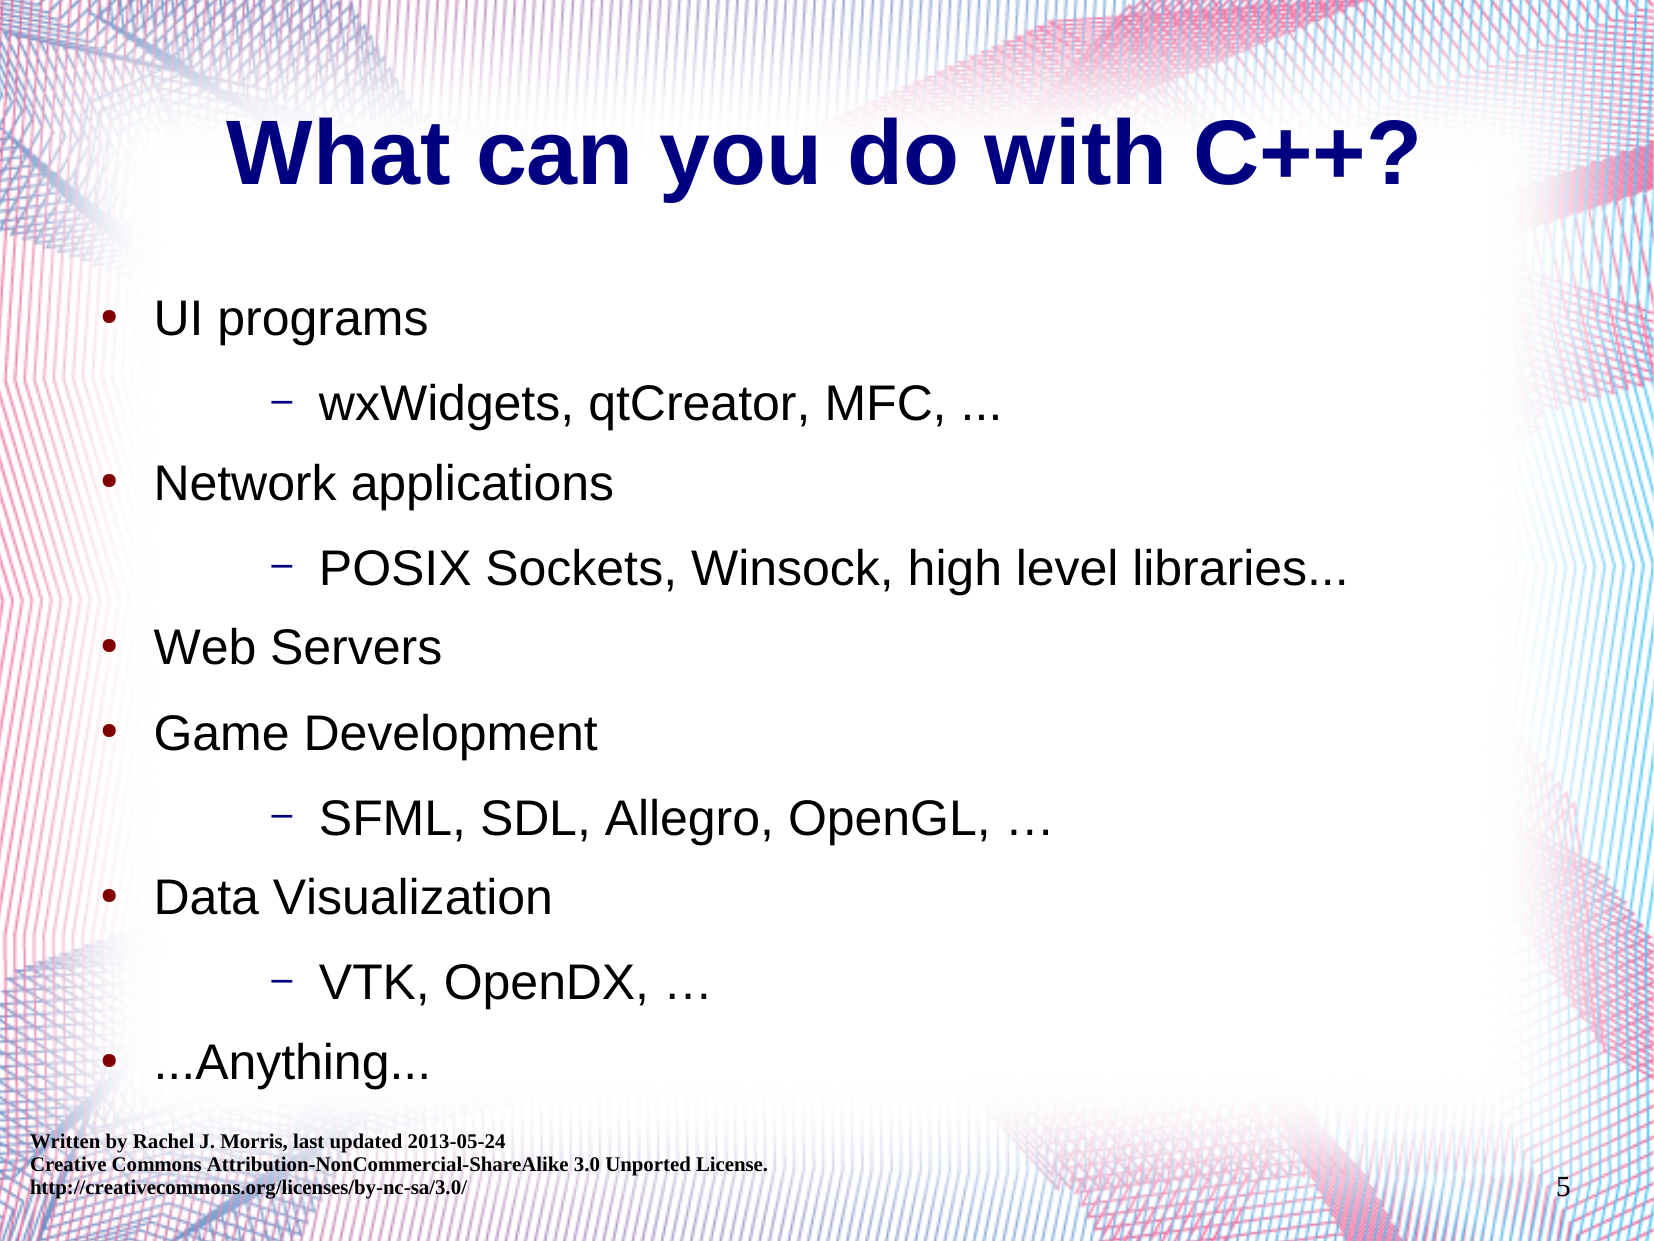

# What can you do with C++?
UI programs
wxWidgets, qtCreator, MFC, ...
Network applications
POSIX Sockets, Winsock, high level libraries...
Web Servers
Game Development
SFML, SDL, Allegro, OpenGL, …
Data Visualization
VTK, OpenDX, …
...Anything...
5